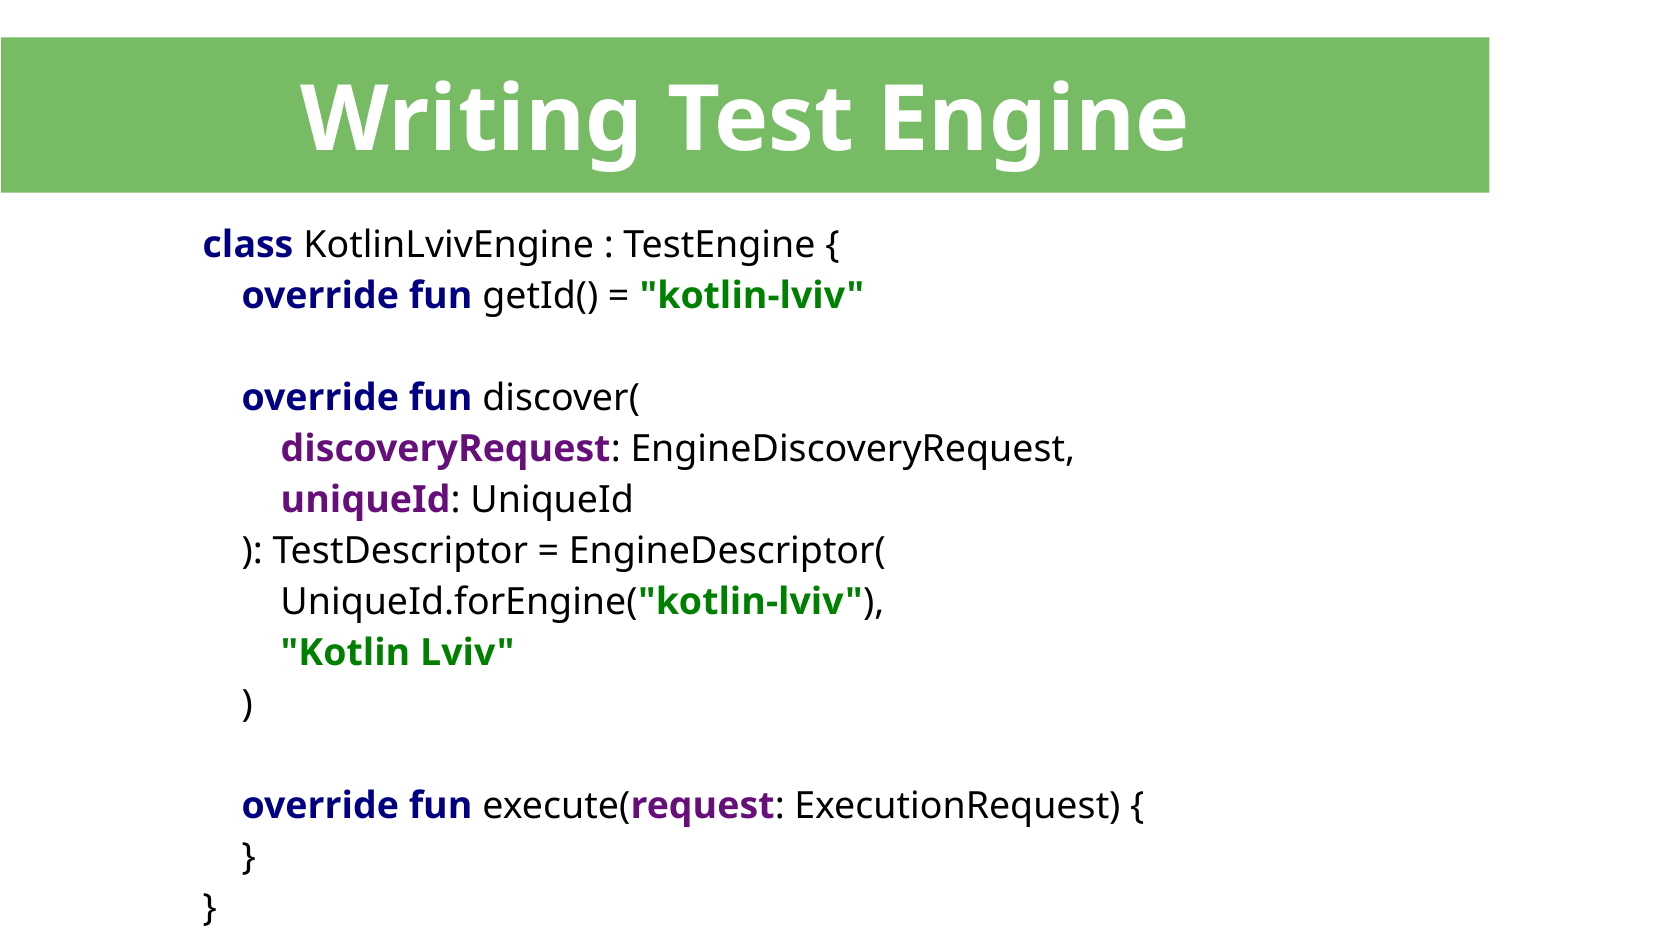

# Writing Test Engine
class KotlinLvivEngine : TestEngine {
 override fun getId() = "kotlin-lviv"
 override fun discover(
 discoveryRequest: EngineDiscoveryRequest,
 uniqueId: UniqueId
 ): TestDescriptor = EngineDescriptor(
 UniqueId.forEngine("kotlin-lviv"),
 "Kotlin Lviv"
 )
 override fun execute(request: ExecutionRequest) {
 }
}